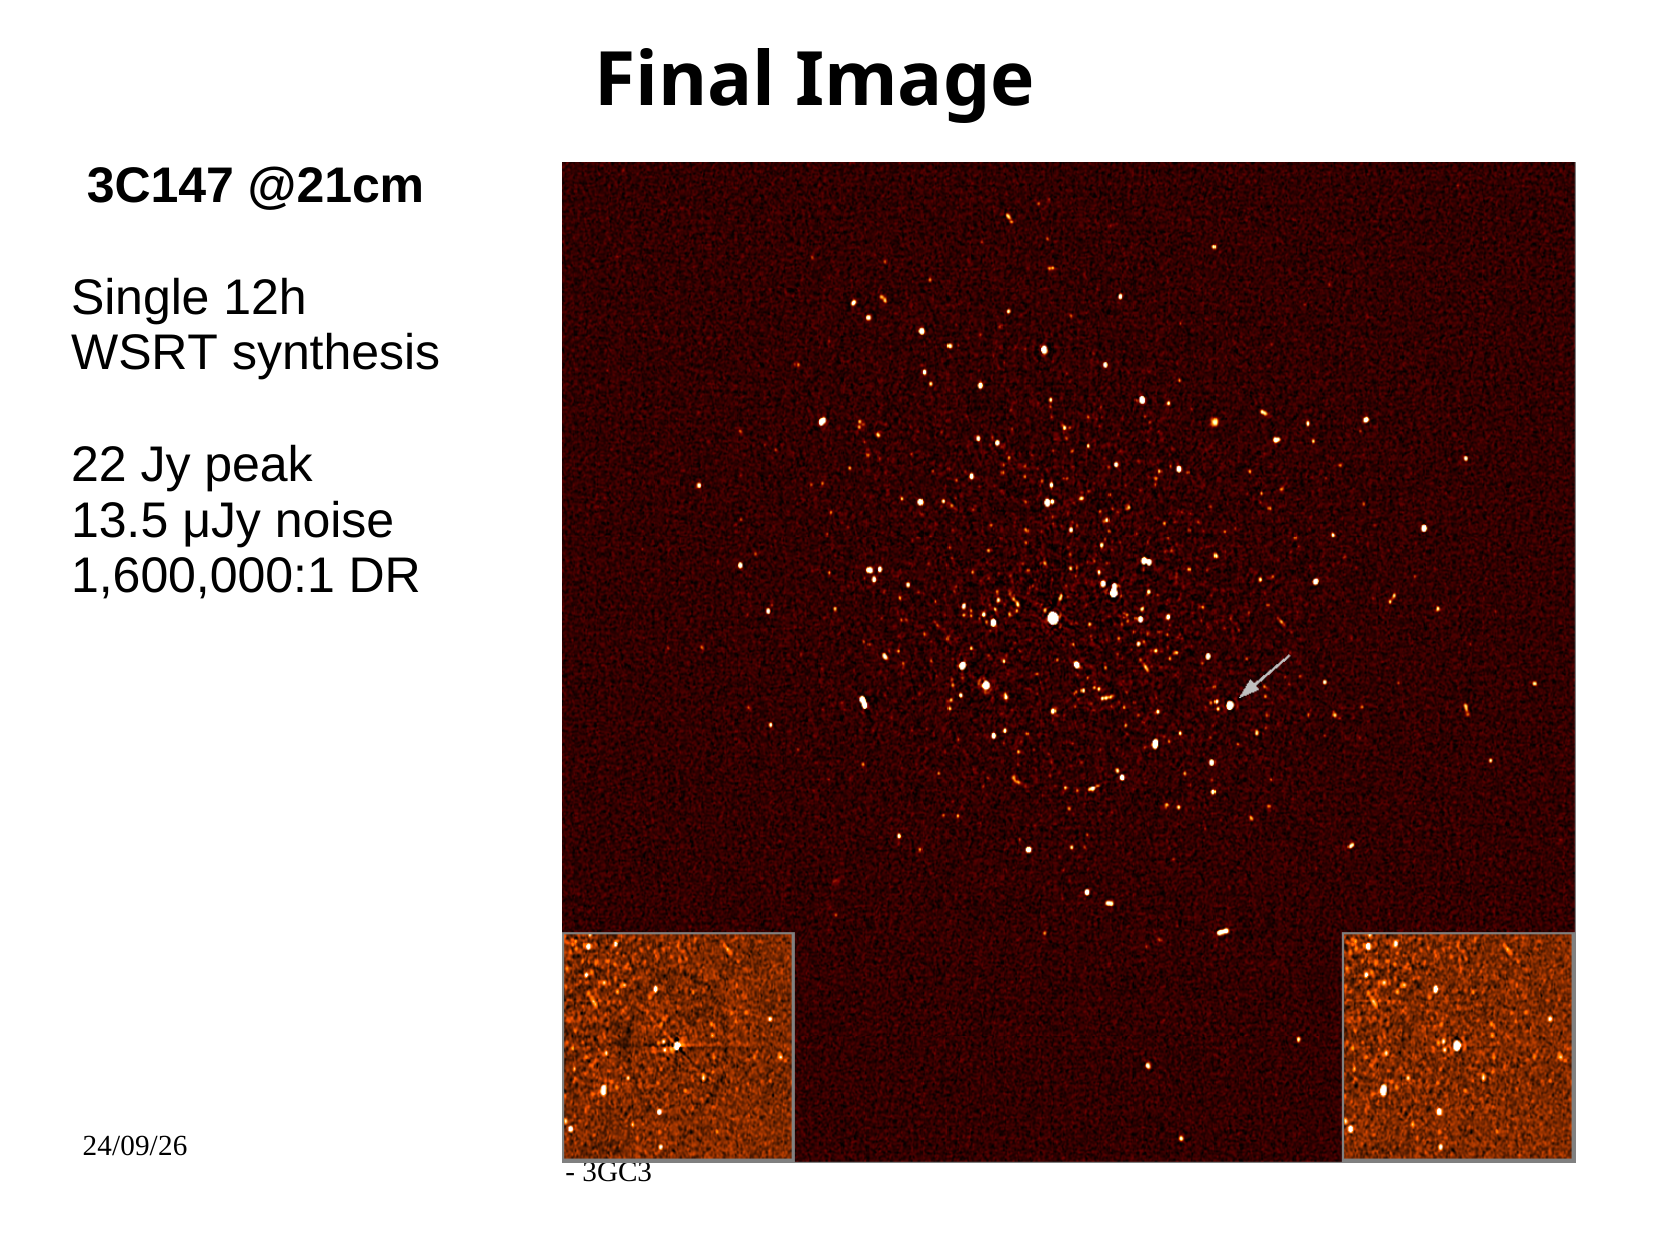

# Final Image
3C147 @21cm
Single 12h
WSRT synthesis
22 Jy peak
13.5 μJy noise
1,600,000:1 DR
O. Smirnov - 3C147, Primary Beams, QMC - 3GC3